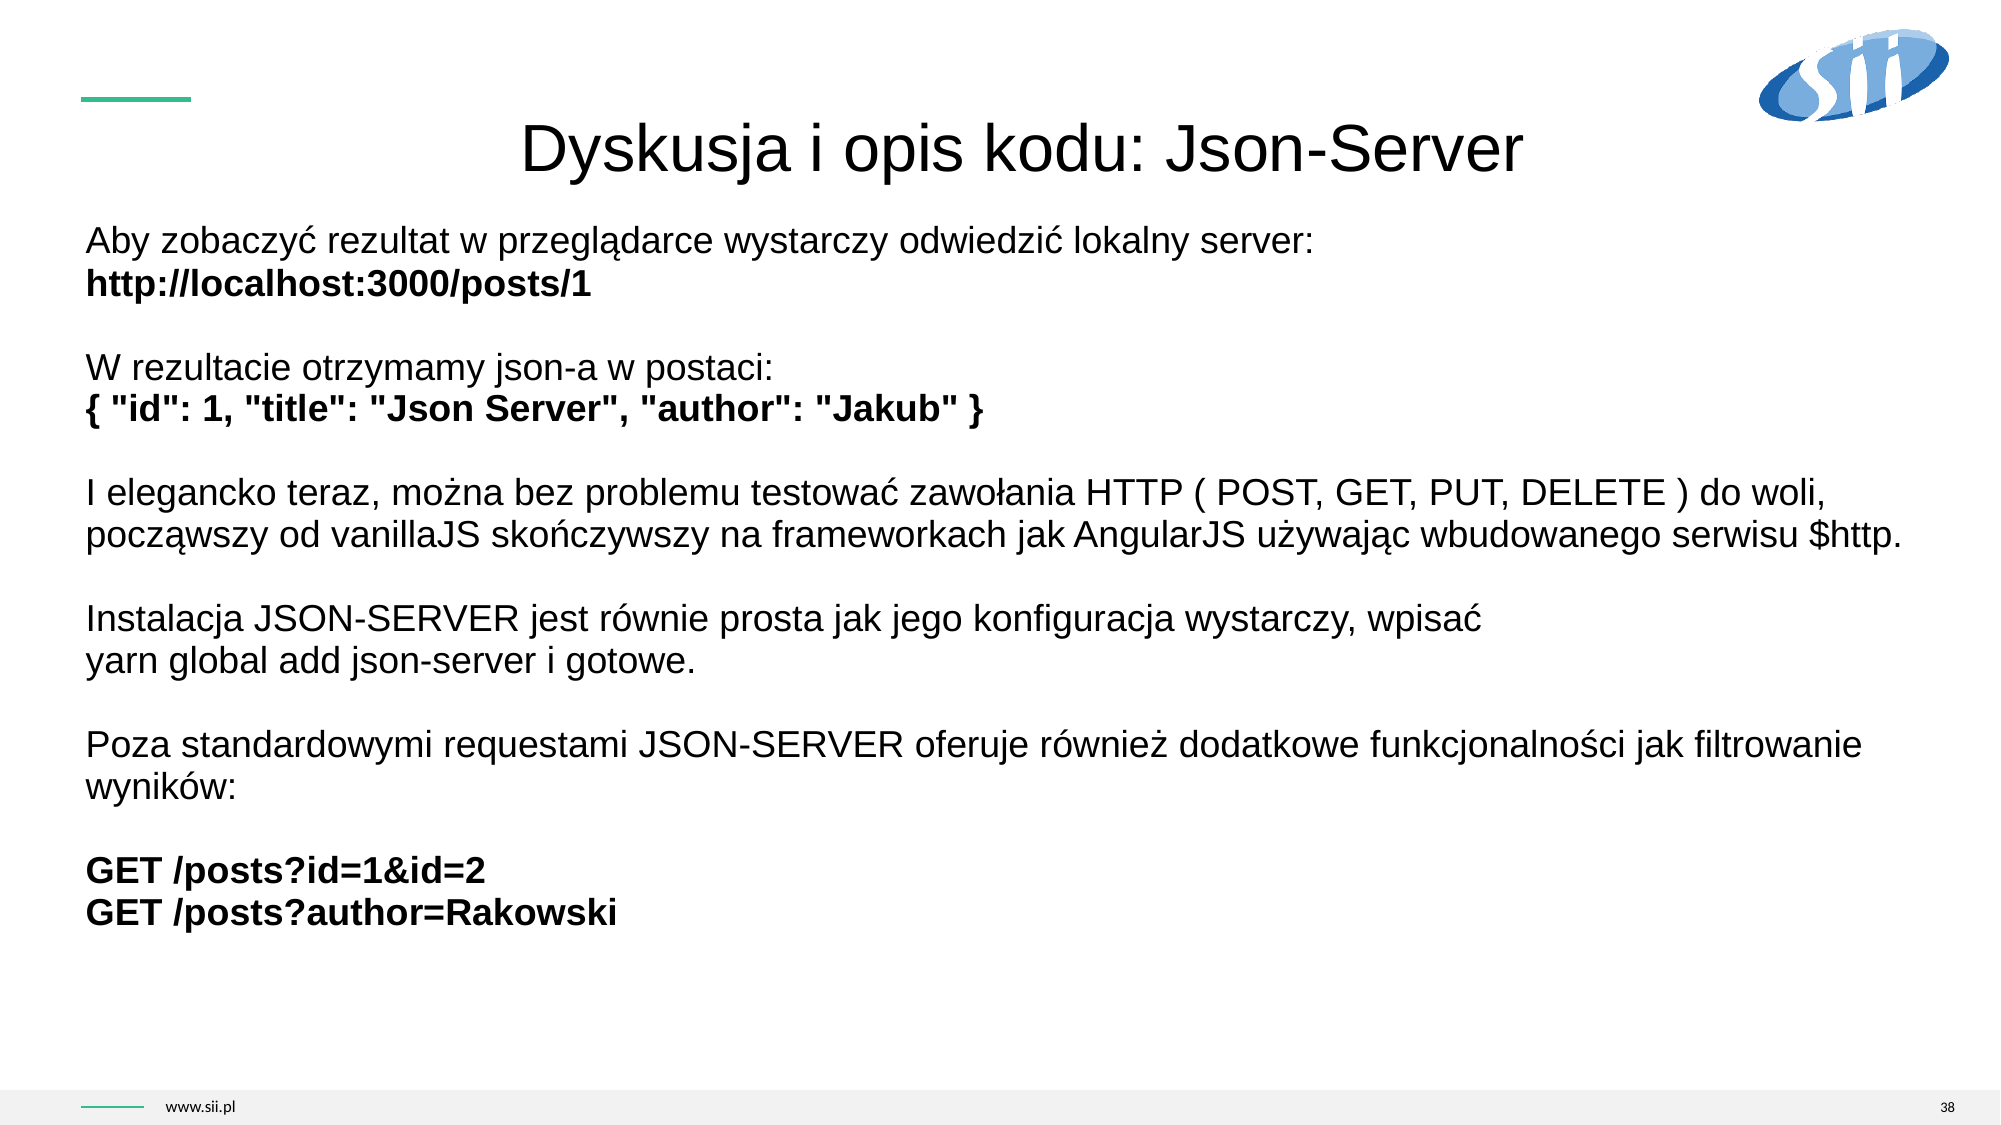

#
Dyskusja i opis kodu: Json-Server
Aby zobaczyć rezultat w przeglądarce wystarczy odwiedzić lokalny server:
http://localhost:3000/posts/1
W rezultacie otrzymamy json-a w postaci:
{ "id": 1, "title": "Json Server", "author": "Jakub" }
I elegancko teraz, można bez problemu testować zawołania HTTP ( POST, GET, PUT, DELETE ) do woli, począwszy od vanillaJS skończywszy na frameworkach jak AngularJS używając wbudowanego serwisu $http.
Instalacja JSON-SERVER jest równie prosta jak jego konfiguracja wystarczy, wpisać
yarn global add json-server i gotowe.
Poza standardowymi requestami JSON-SERVER oferuje również dodatkowe funkcjonalności jak filtrowanie wyników:
GET /posts?id=1&id=2
GET /posts?author=Rakowski